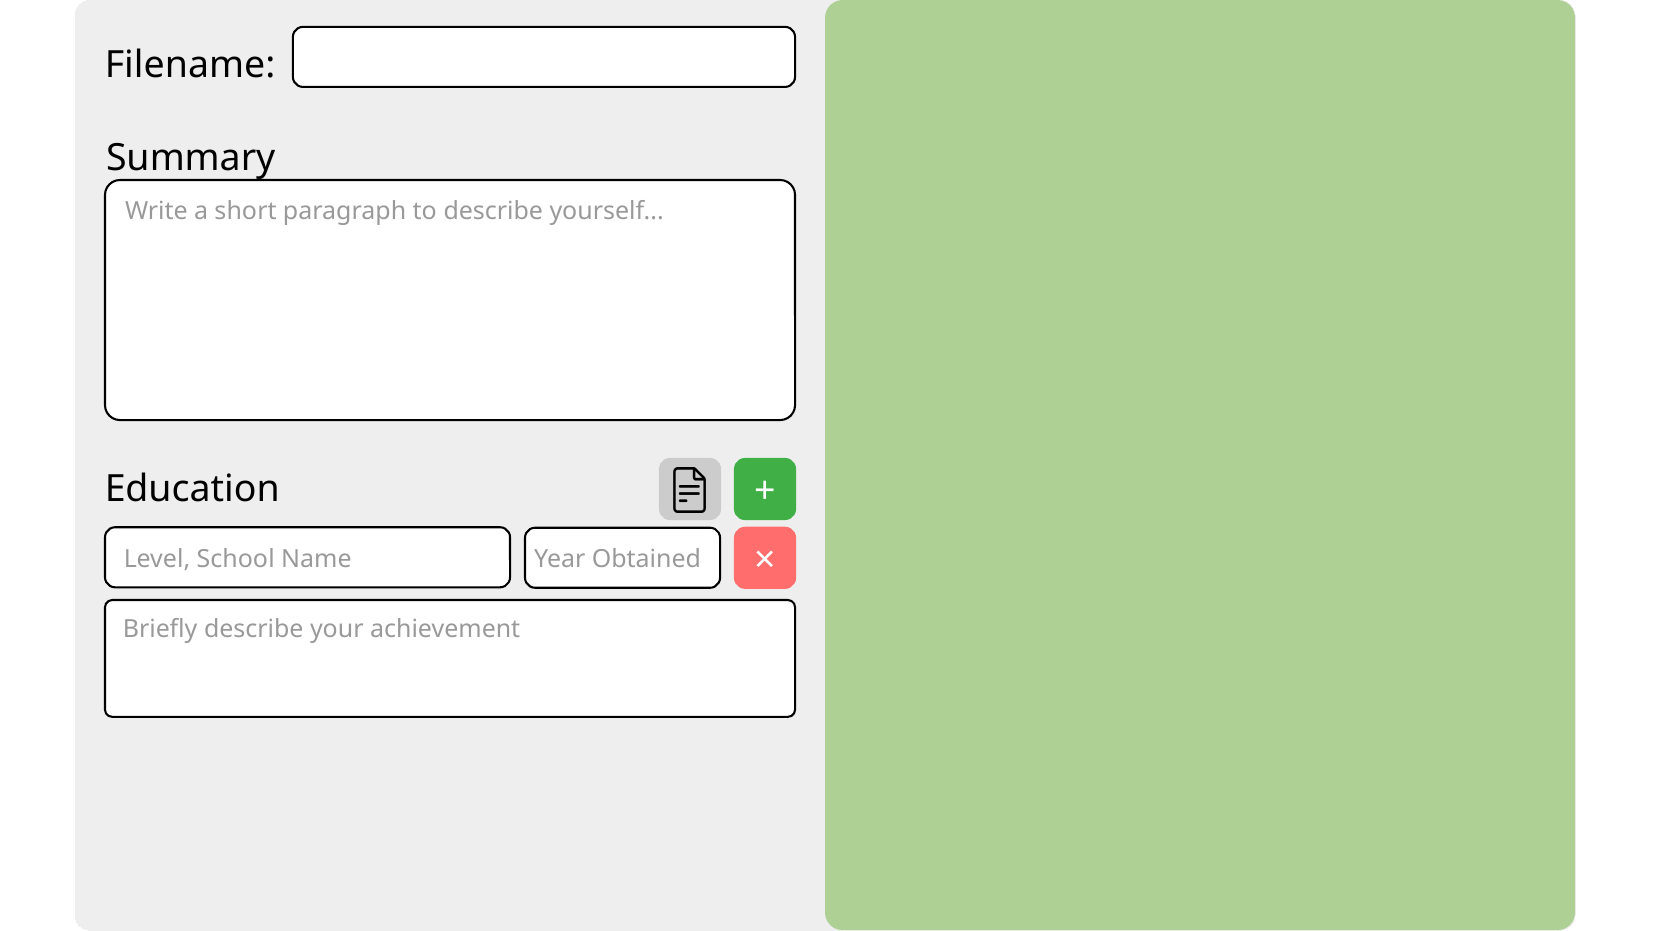

Filename:
Summary
Write a short paragraph to describe yourself...
Education
+
Level, School Name
Year Obtained
×
Briefly describe your achievement